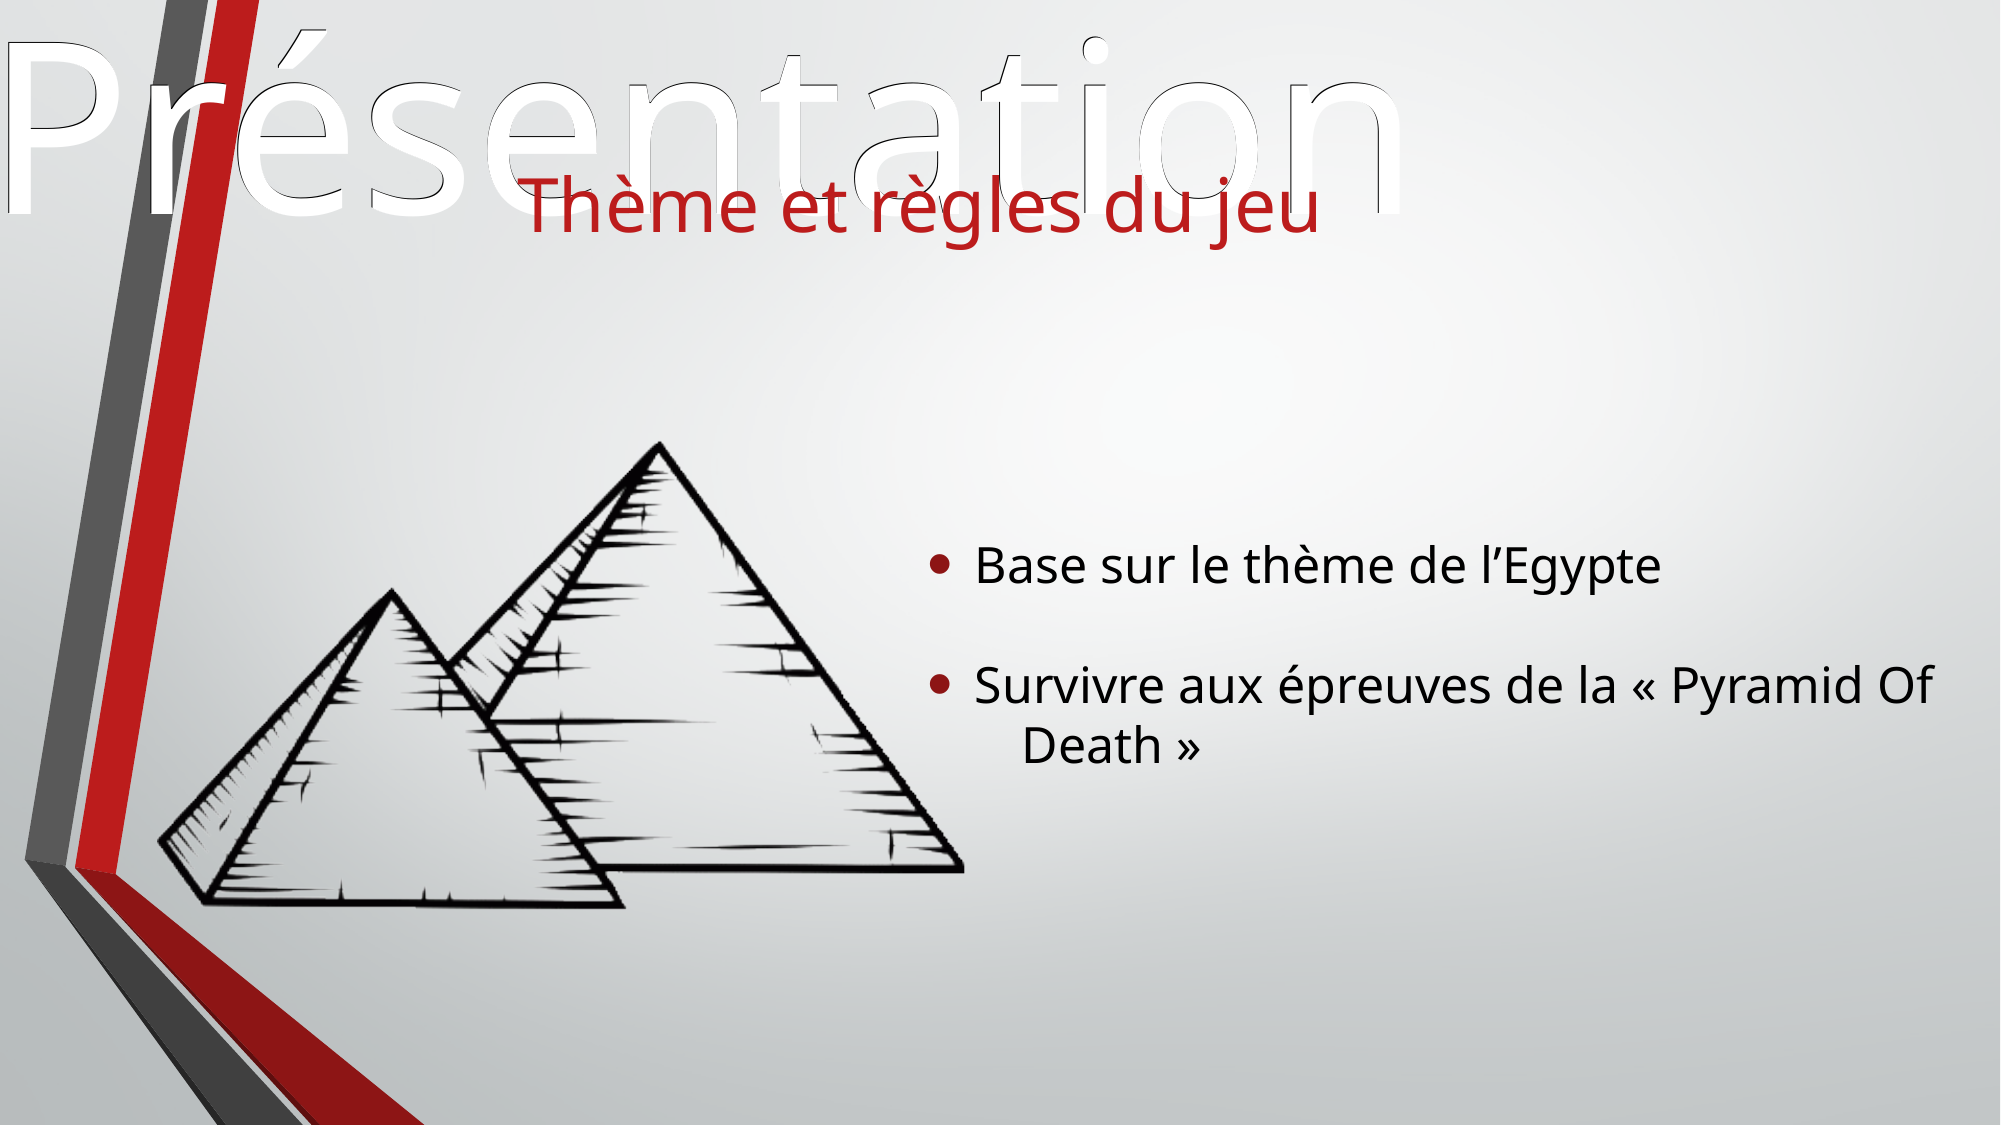

# Présentation
Thème et règles du jeu
Base sur le thème de l’Egypte
Survivre aux épreuves de la « Pyramid Of Death »